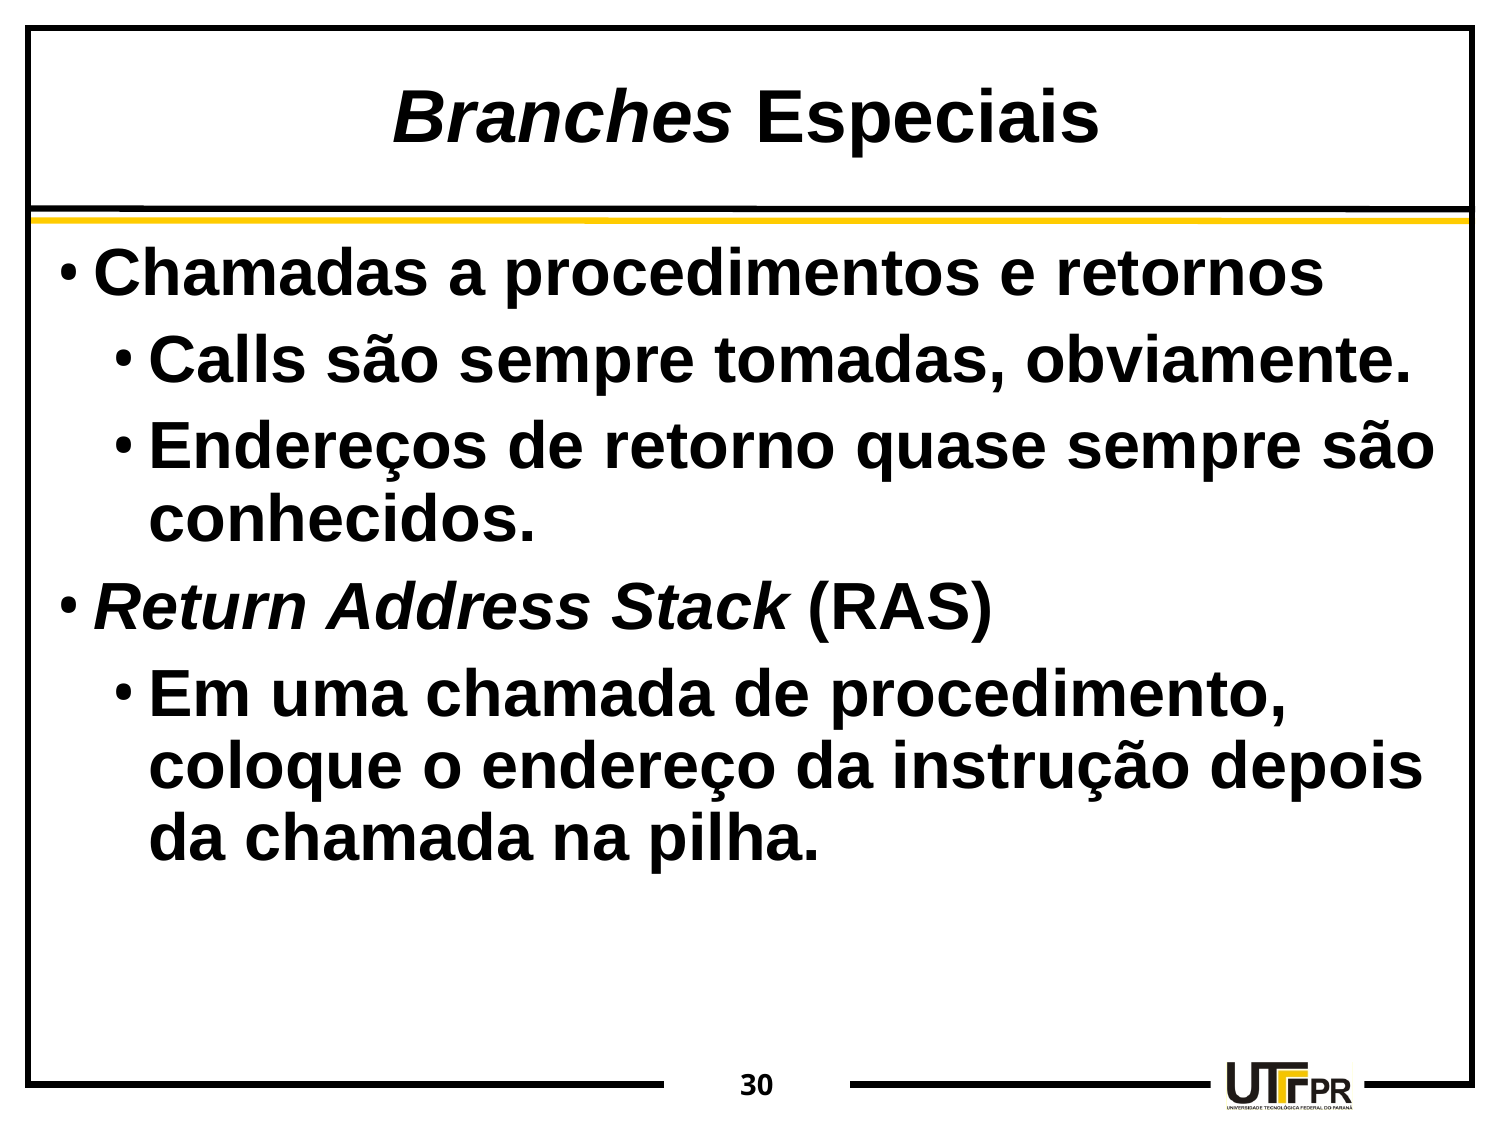

Branches Especiais
# Chamadas a procedimentos e retornos
Calls são sempre tomadas, obviamente.
Endereços de retorno quase sempre são conhecidos.
Return Address Stack (RAS)
Em uma chamada de procedimento, coloque o endereço da instrução depois da chamada na pilha.